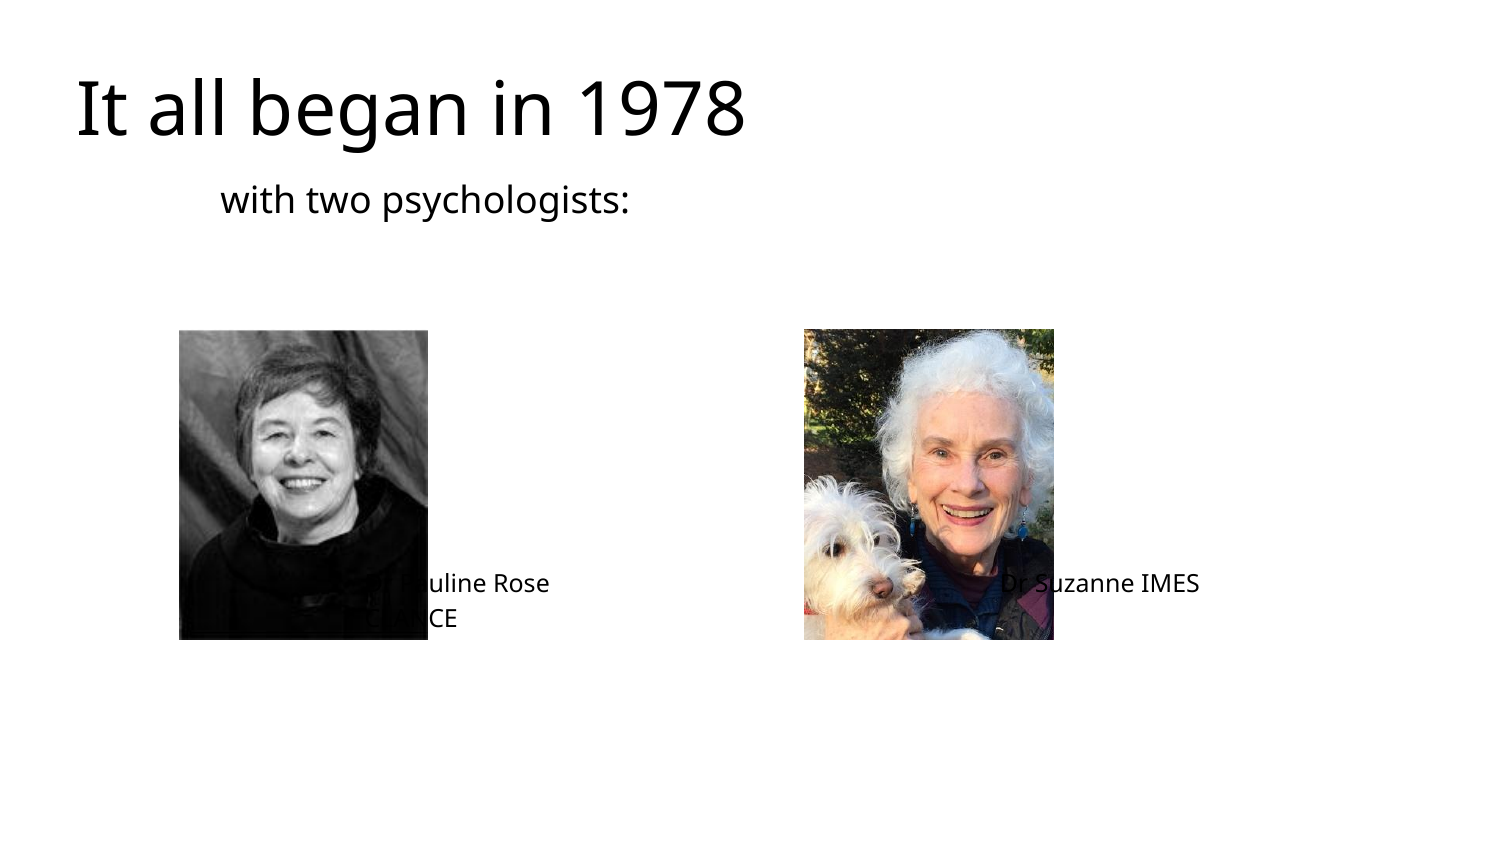

# It all began in 1978
with two psychologists:
Dr Pauline Rose CLANCE
Dr Suzanne IMES